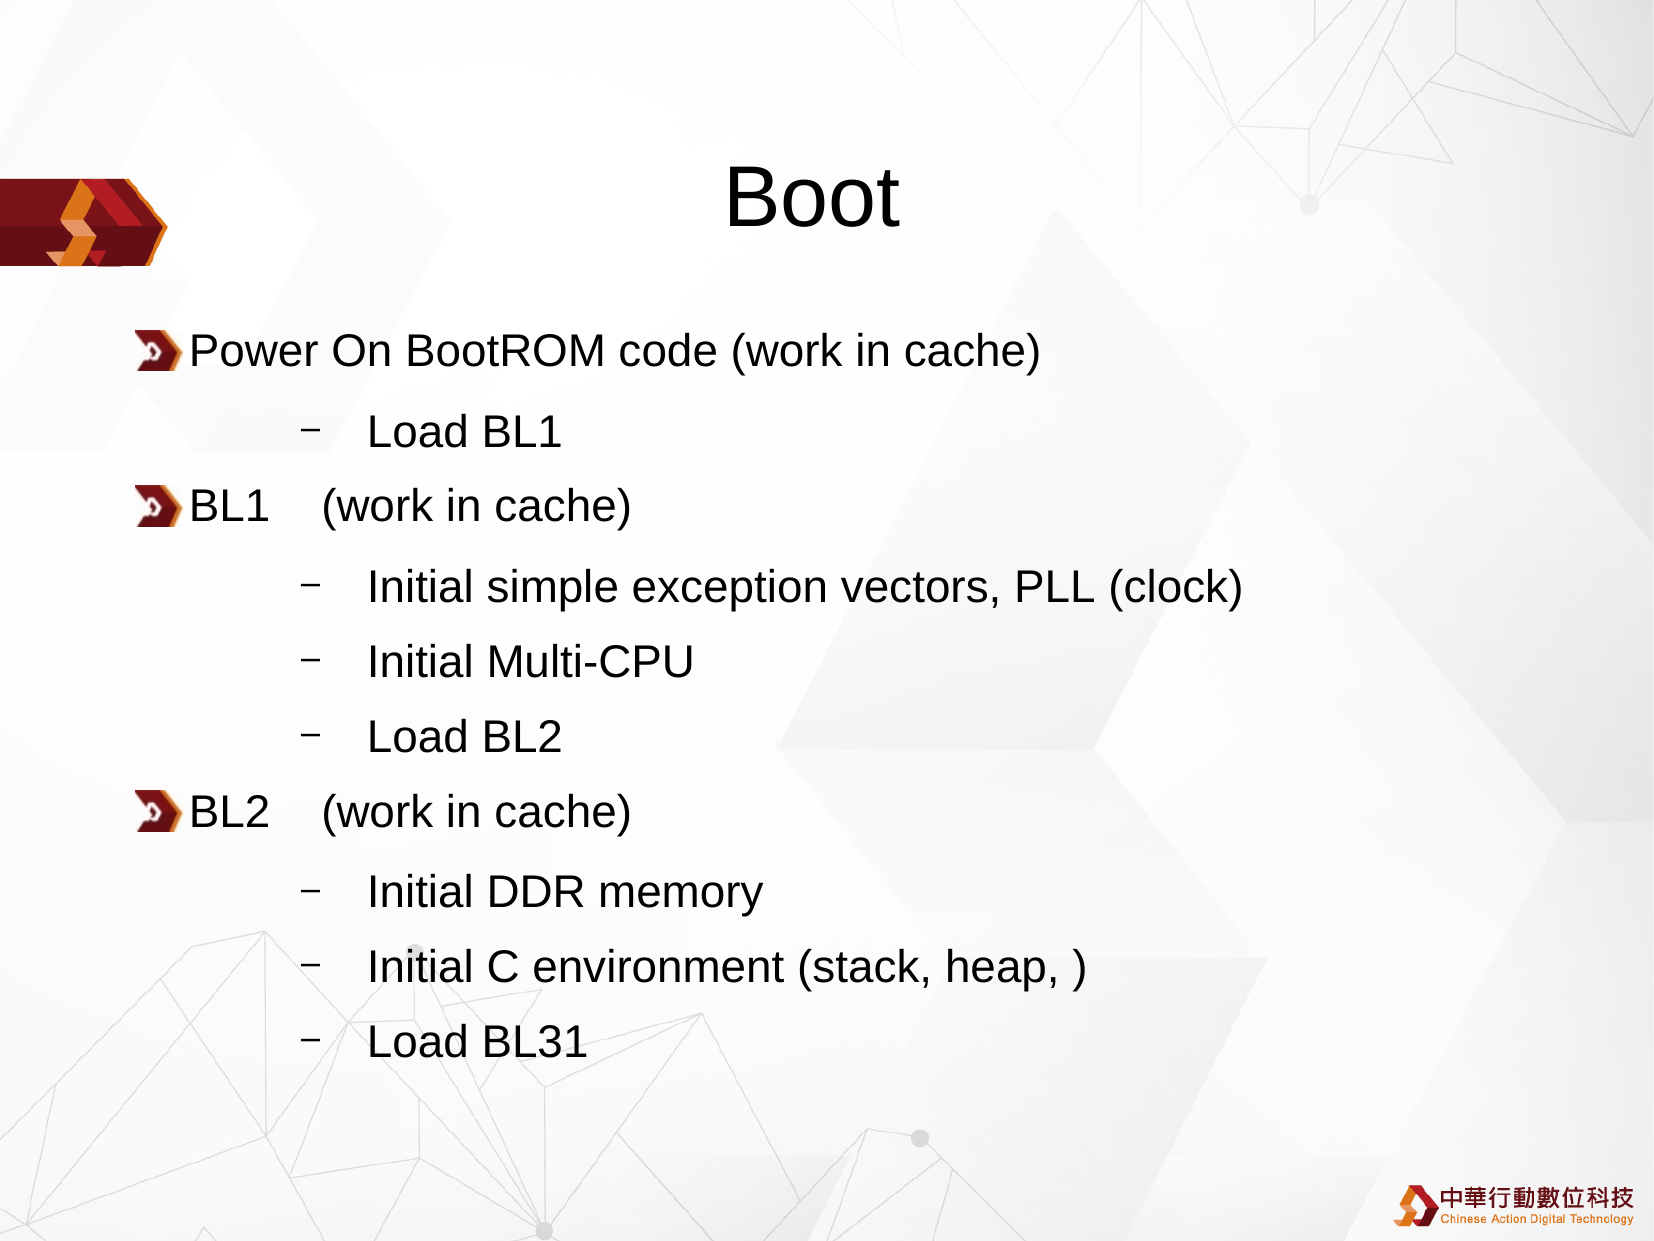

# Boot
Power On BootROM code (work in cache)
 Load BL1
BL1 (work in cache)
 Initial simple exception vectors, PLL (clock)
 Initial Multi-CPU
 Load BL2
BL2 (work in cache)
 Initial DDR memory
 Initial C environment (stack, heap, )
 Load BL31